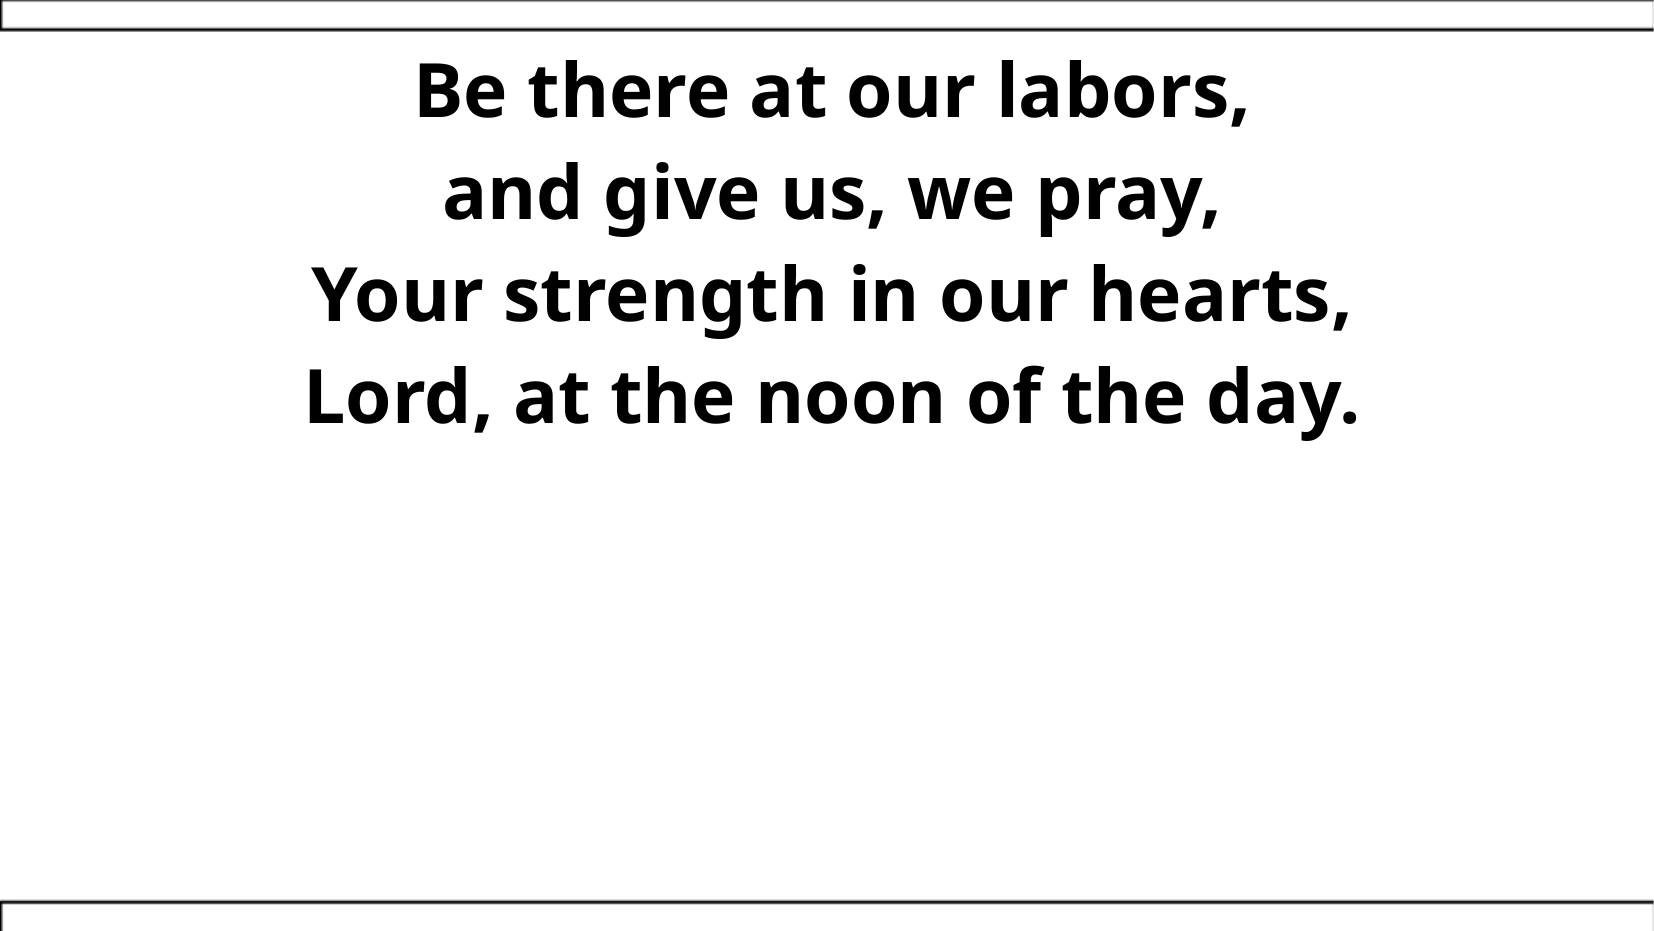

Be there at our labors,
and give us, we pray,
Your strength in our hearts,
Lord, at the noon of the day.